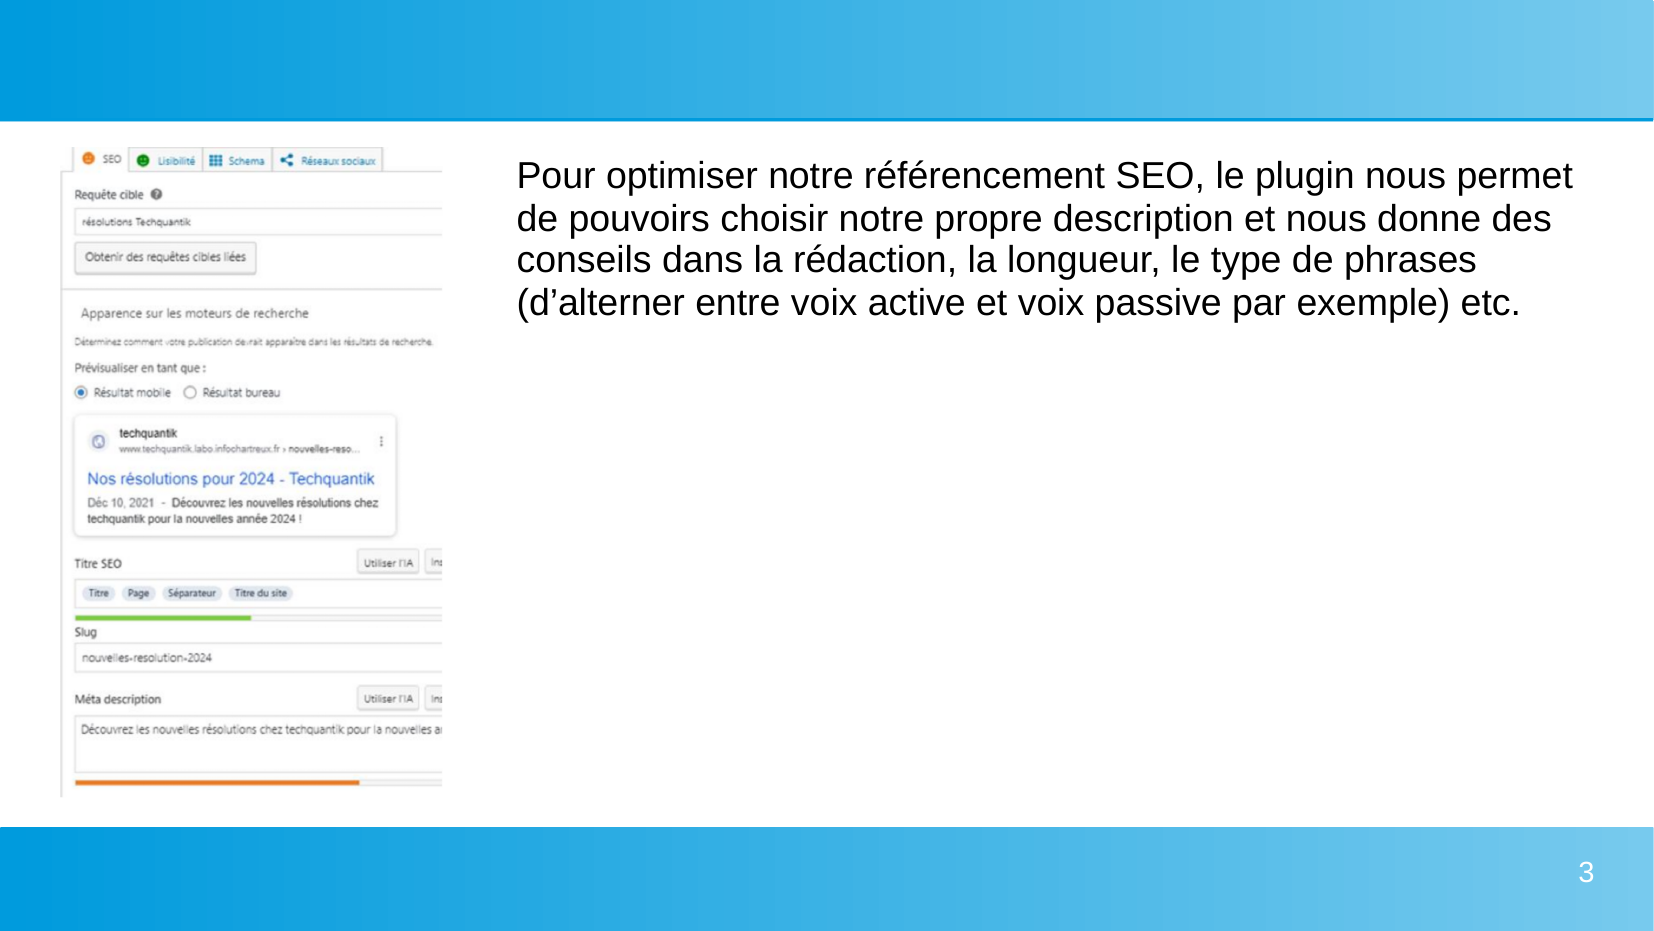

#
Pour optimiser notre référencement SEO, le plugin nous permet de pouvoirs choisir notre propre description et nous donne des conseils dans la rédaction, la longueur, le type de phrases (d’alterner entre voix active et voix passive par exemple) etc.
3